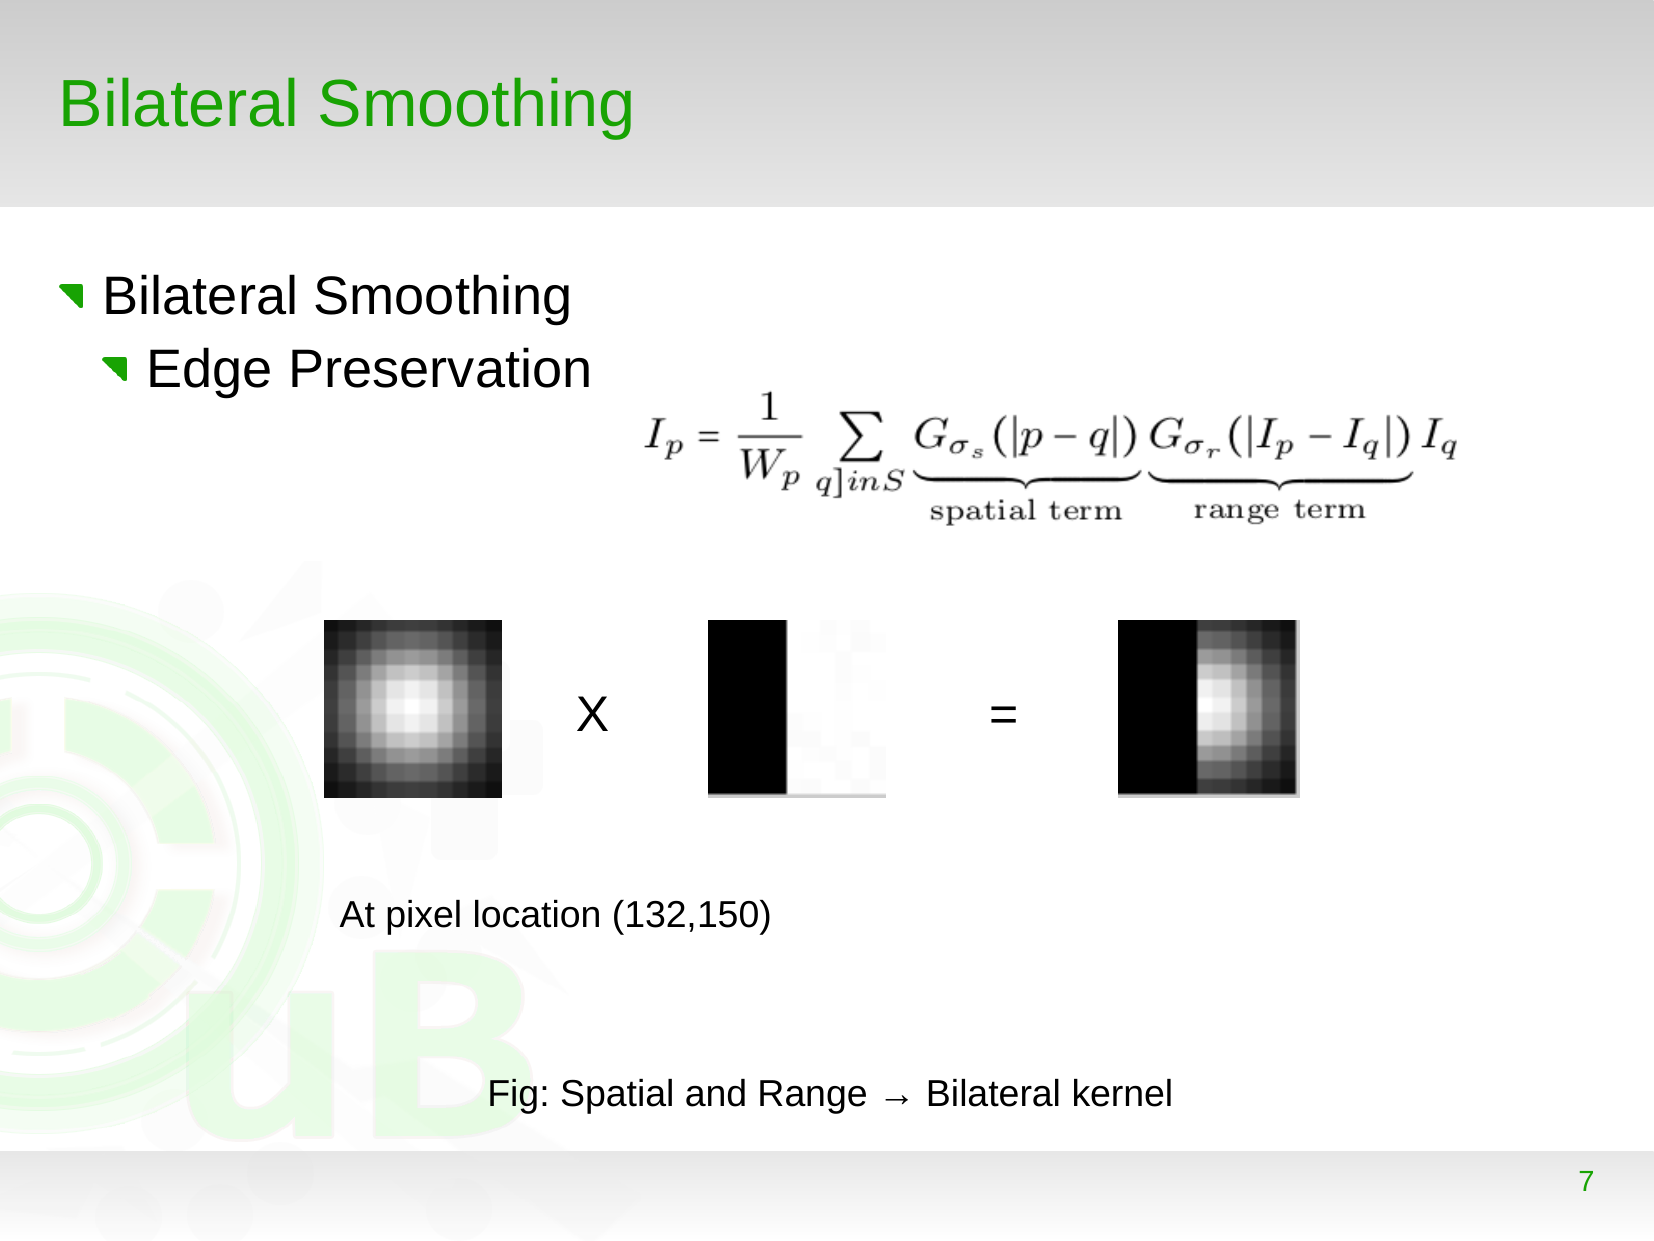

# Bilateral Smoothing
Bilateral Smoothing
Edge Preservation
X
=
At pixel location (132,150)
Fig: Spatial and Range → Bilateral kernel
7